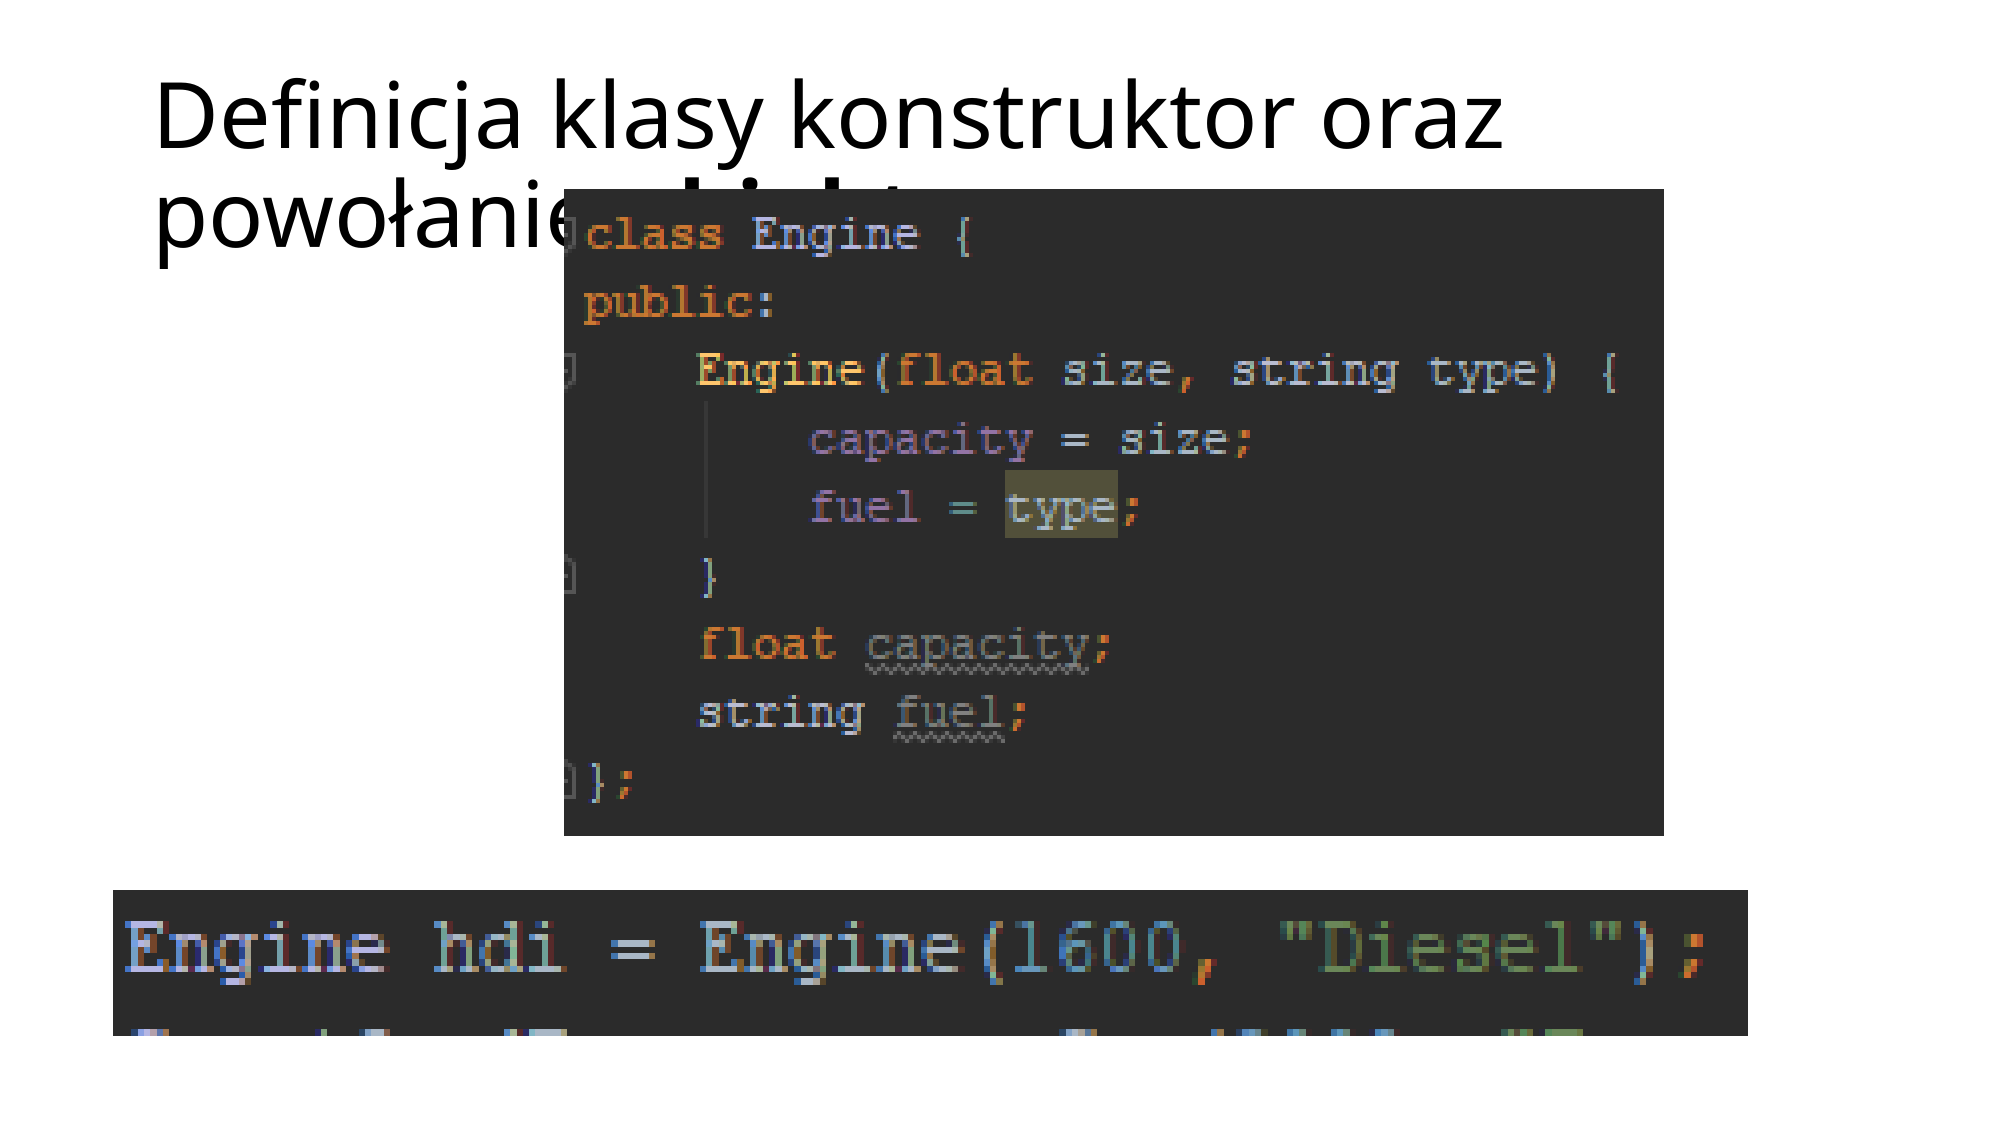

# Definicja klasy konstruktor oraz powołanie obiektu